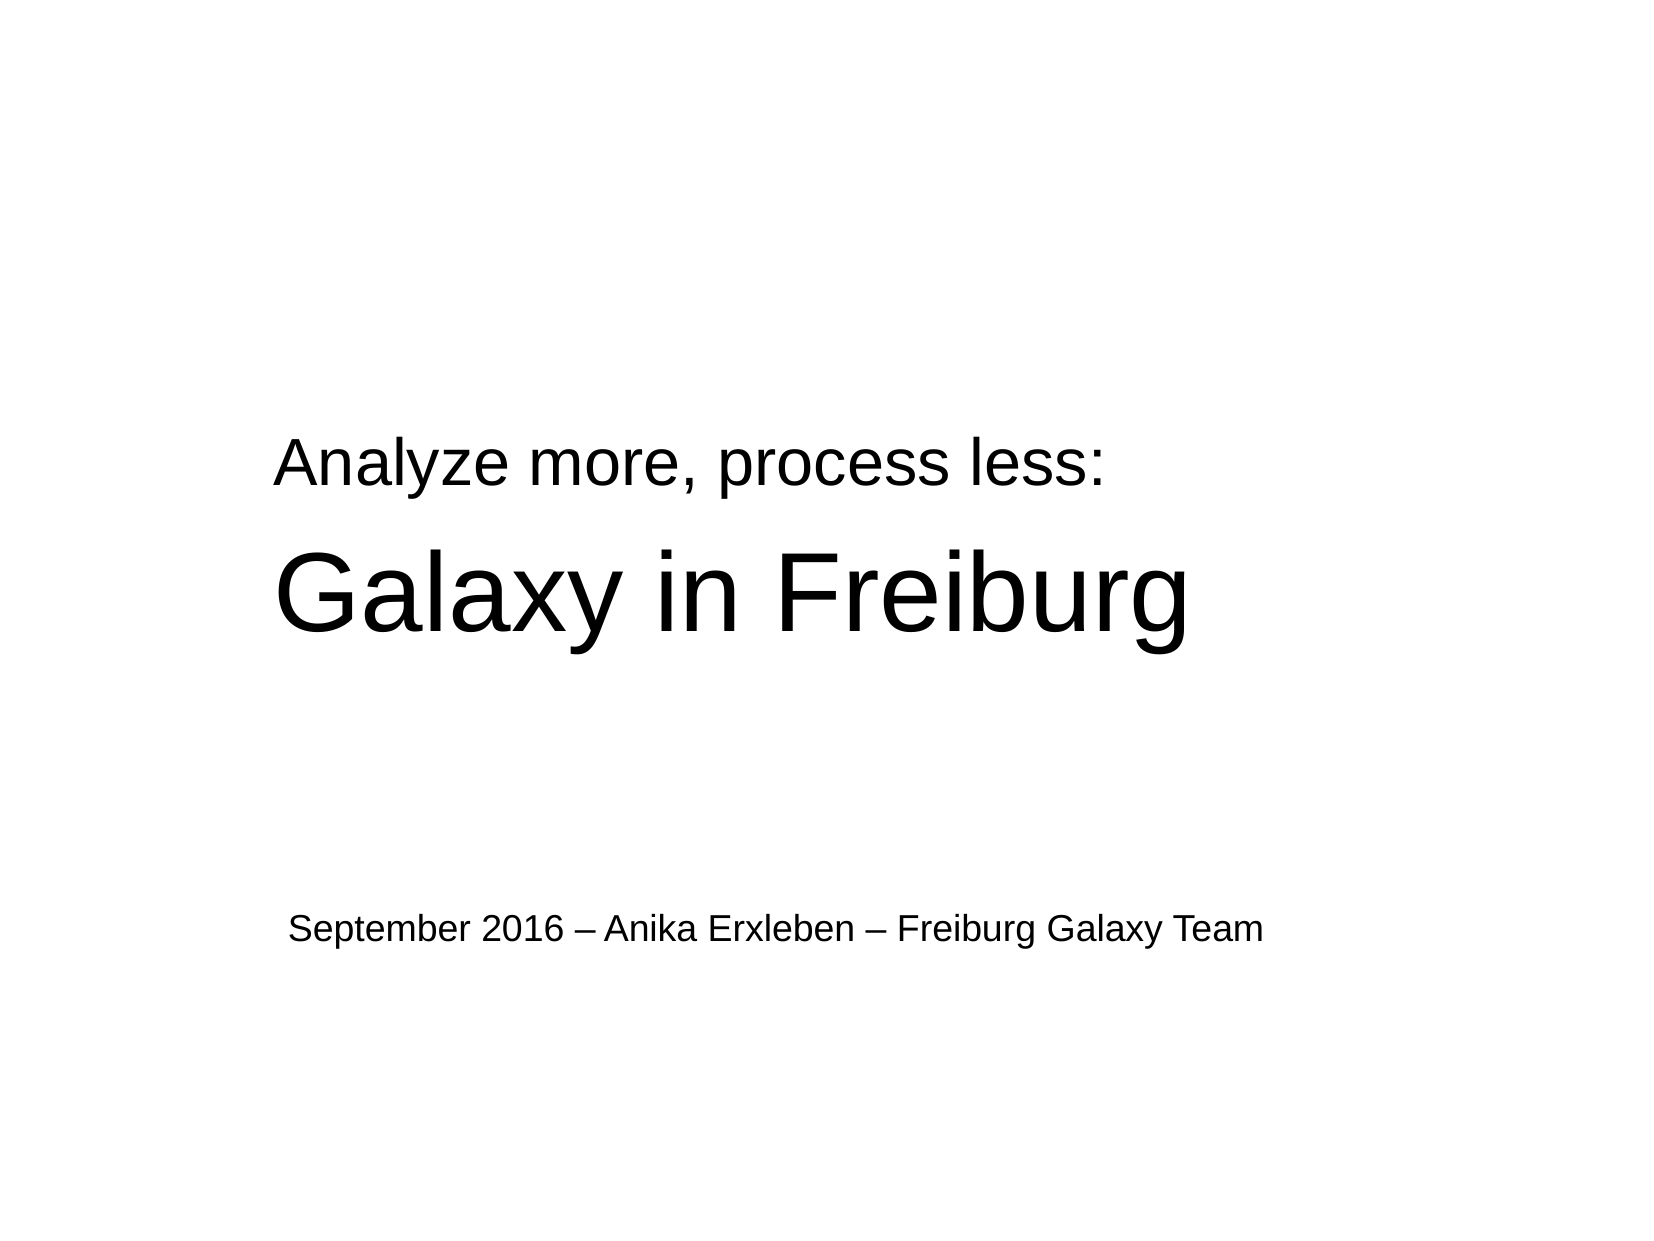

# Analyze more, process less:
Galaxy in Freiburg
September 2016 – Anika Erxleben – Freiburg Galaxy Team